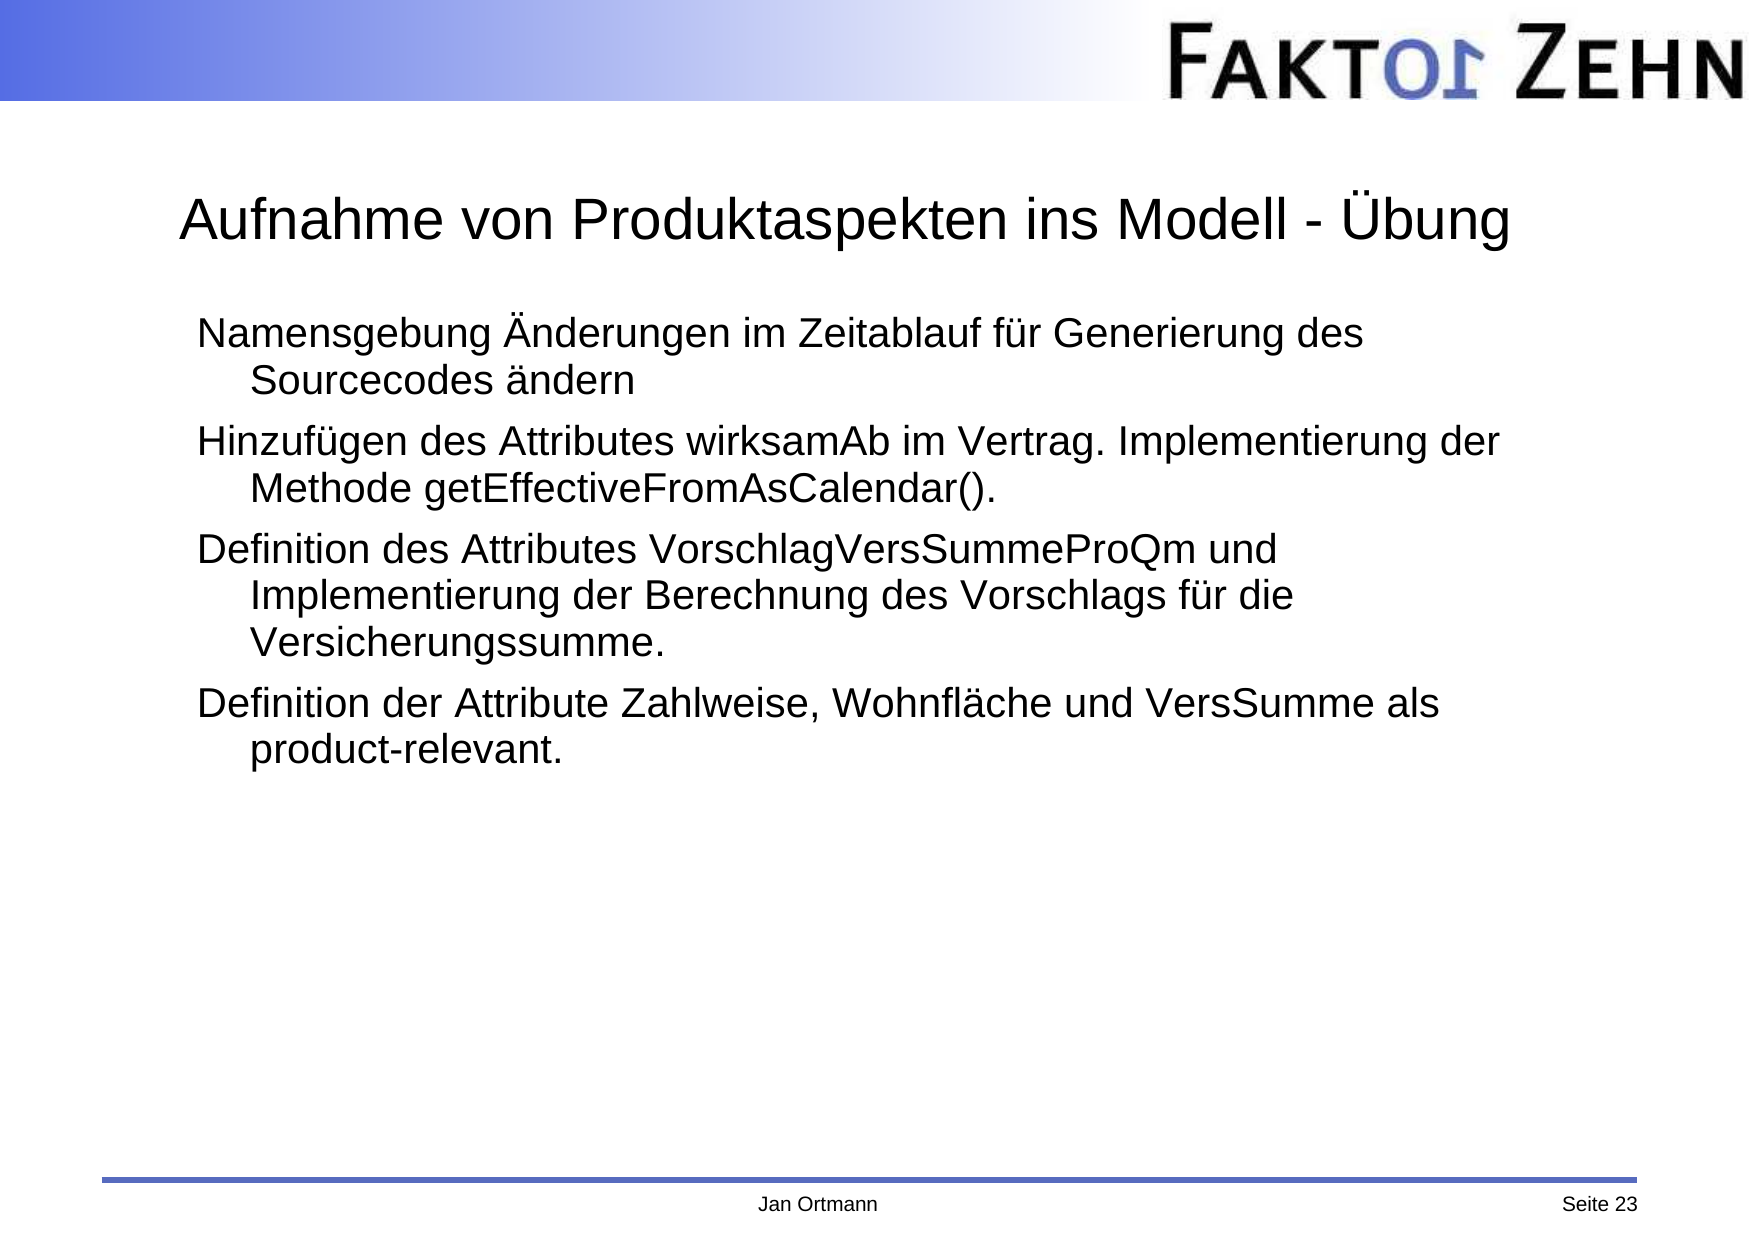

# Aufnahme von Produktaspekten ins Modell - Übung
Namensgebung Änderungen im Zeitablauf für Generierung des Sourcecodes ändern
Hinzufügen des Attributes wirksamAb im Vertrag. Implementierung der Methode getEffectiveFromAsCalendar().
Definition des Attributes VorschlagVersSummeProQm und Implementierung der Berechnung des Vorschlags für die Versicherungssumme.
Definition der Attribute Zahlweise, Wohnfläche und VersSumme als product-relevant.